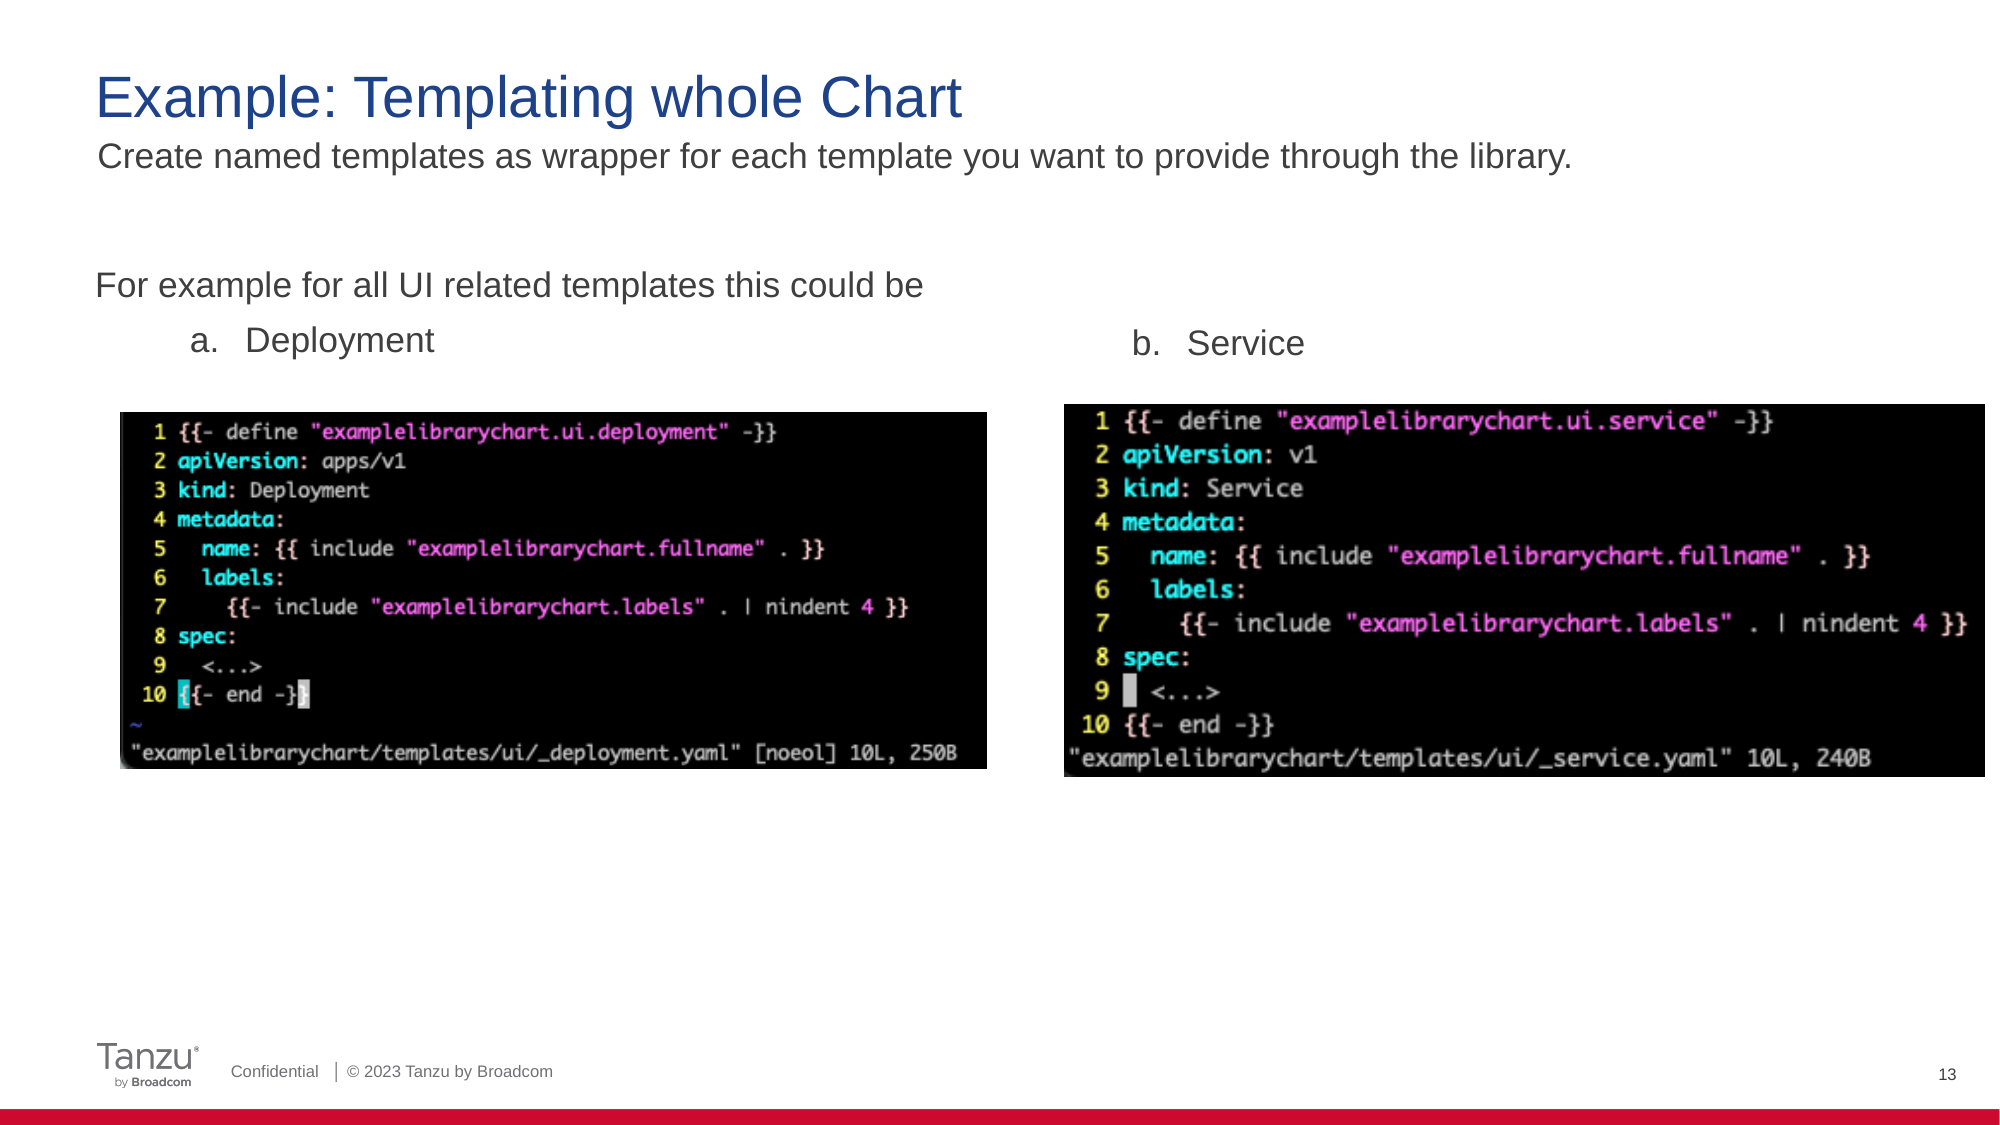

# Example: Templating whole Chart
Create named templates as wrapper for each template you want to provide through the library.
For example for all UI related templates this could be
Deployment
Service